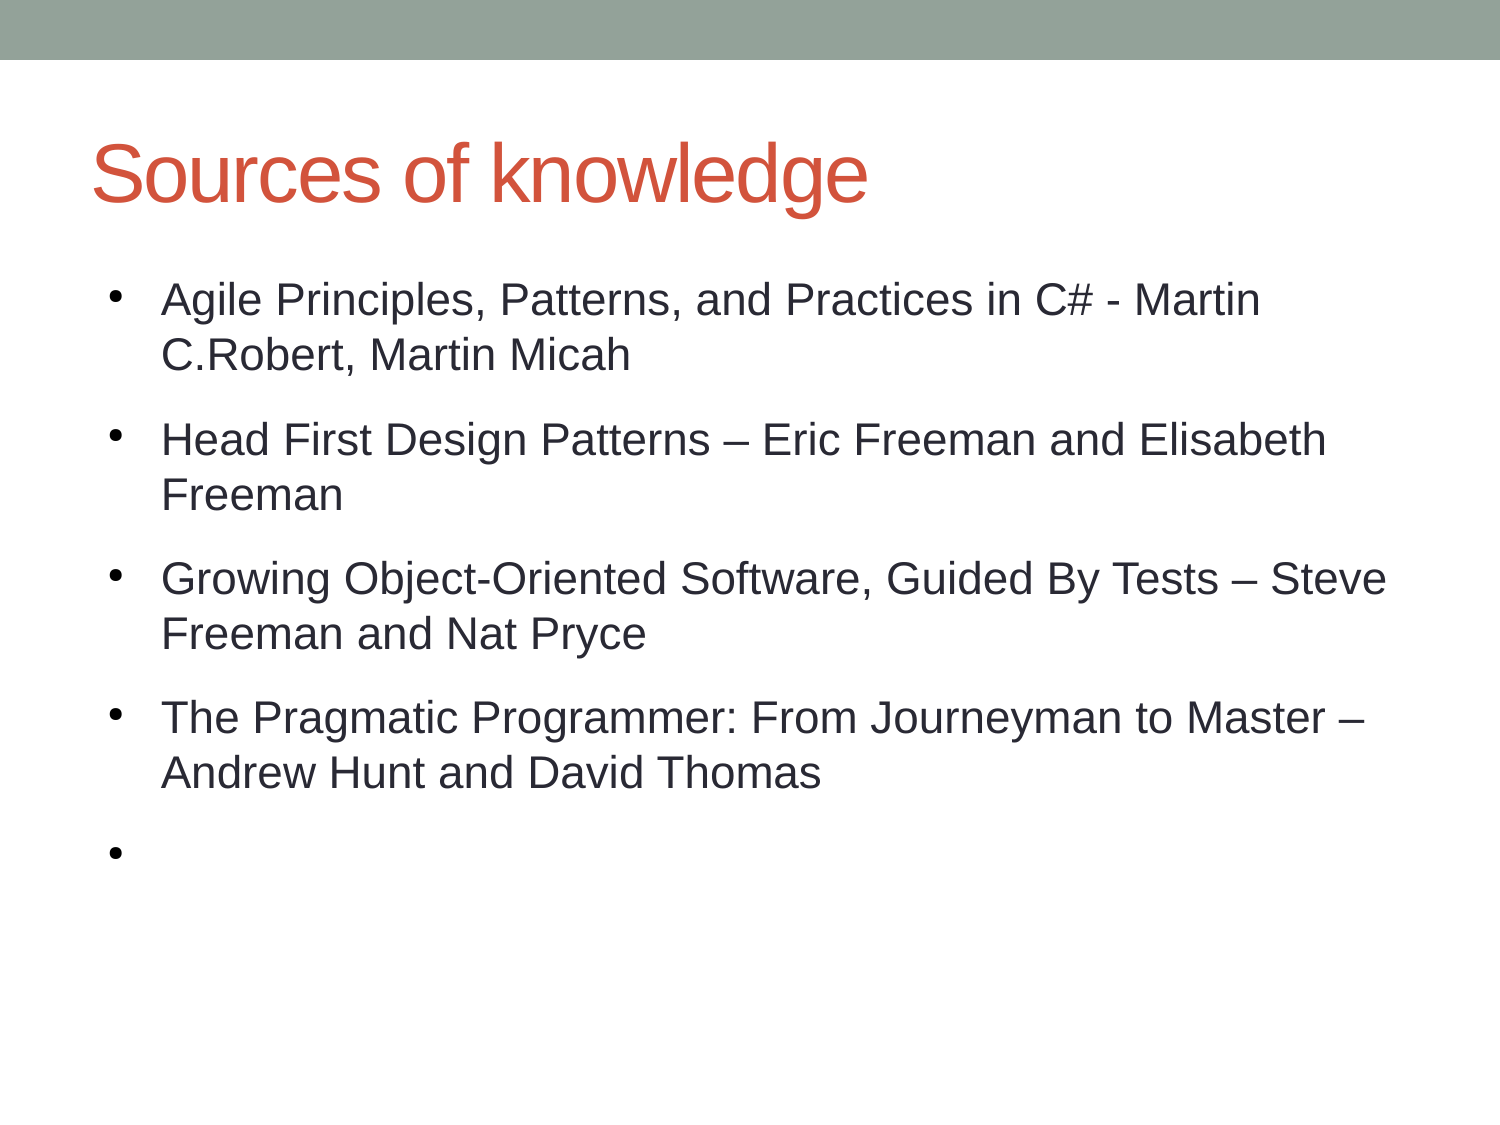

# Sources of knowledge
Agile Principles, Patterns, and Practices in C# - Martin C.Robert, Martin Micah
Head First Design Patterns – Eric Freeman and Elisabeth Freeman
Growing Object-Oriented Software, Guided By Tests – Steve Freeman and Nat Pryce
The Pragmatic Programmer: From Journeyman to Master – Andrew Hunt and David Thomas